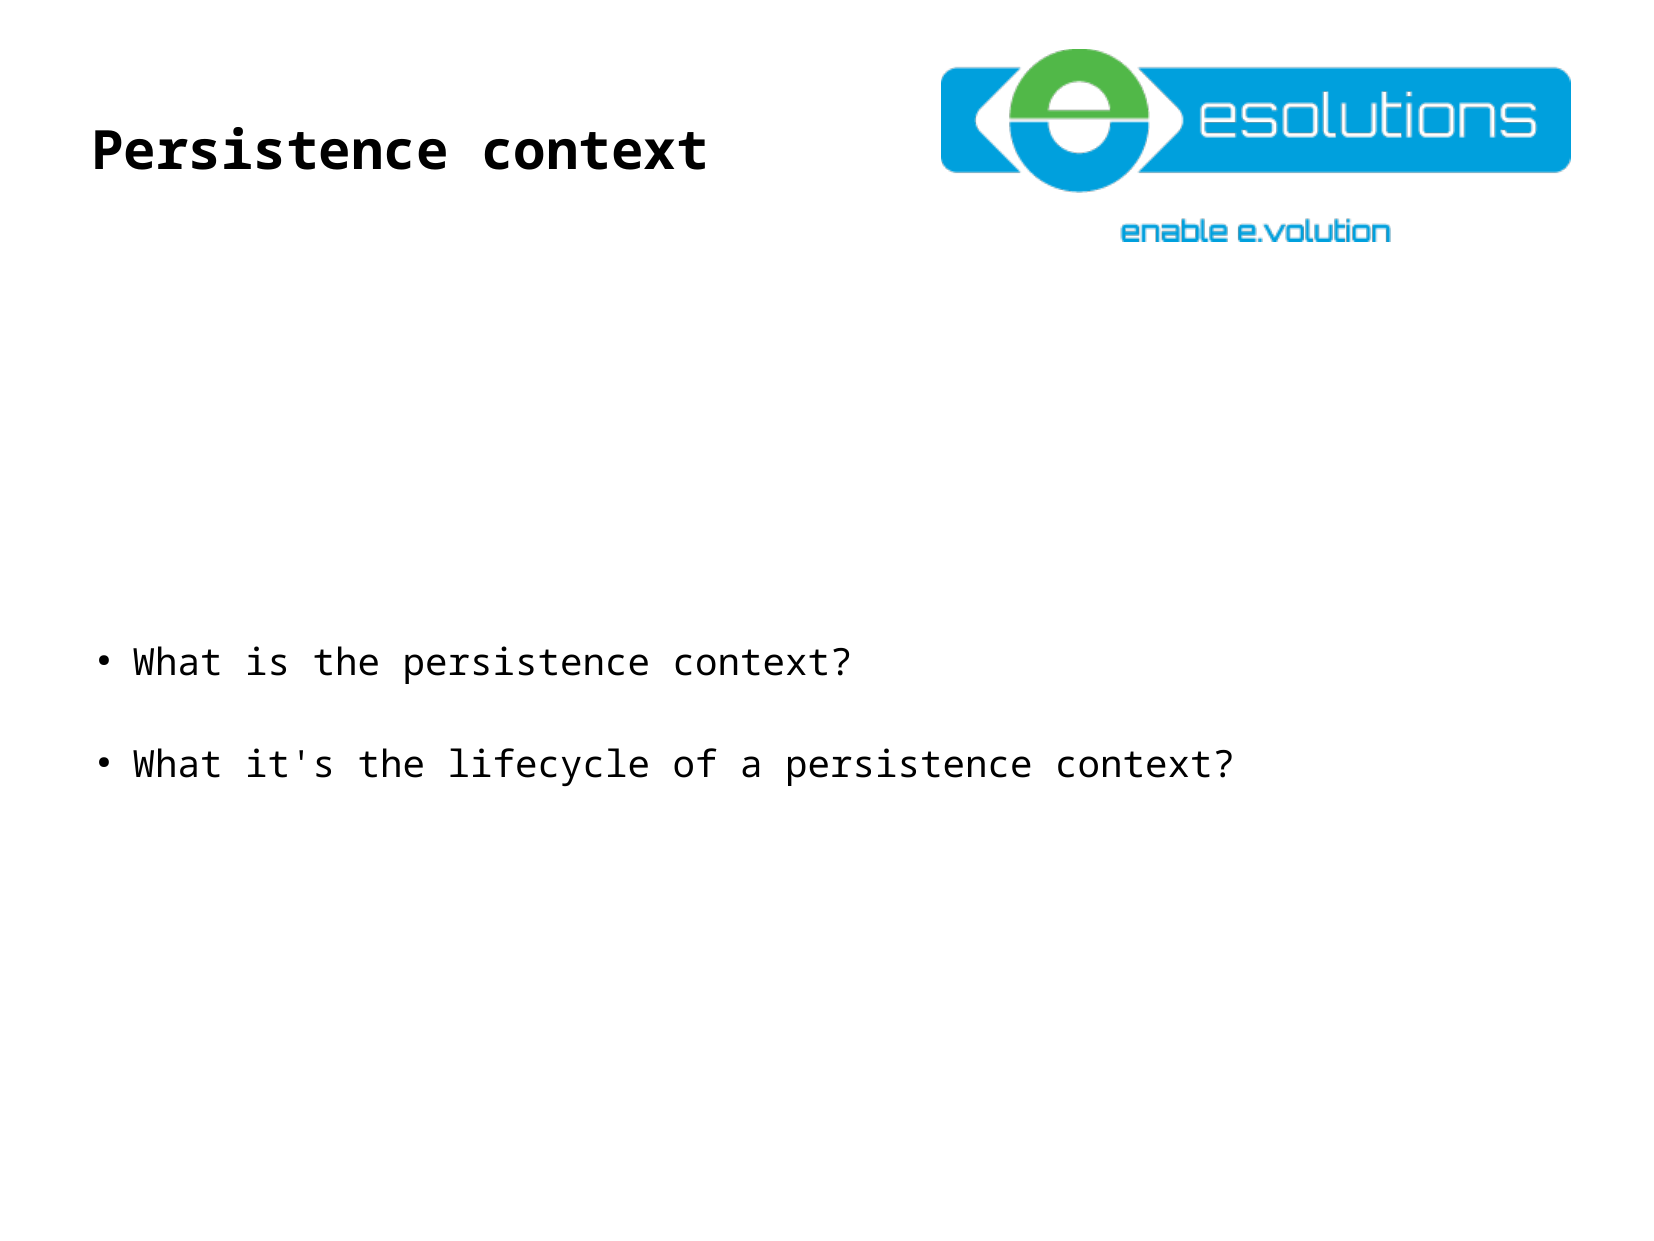

#
Persistence context
What is the persistence context?
What it's the lifecycle of a persistence context?